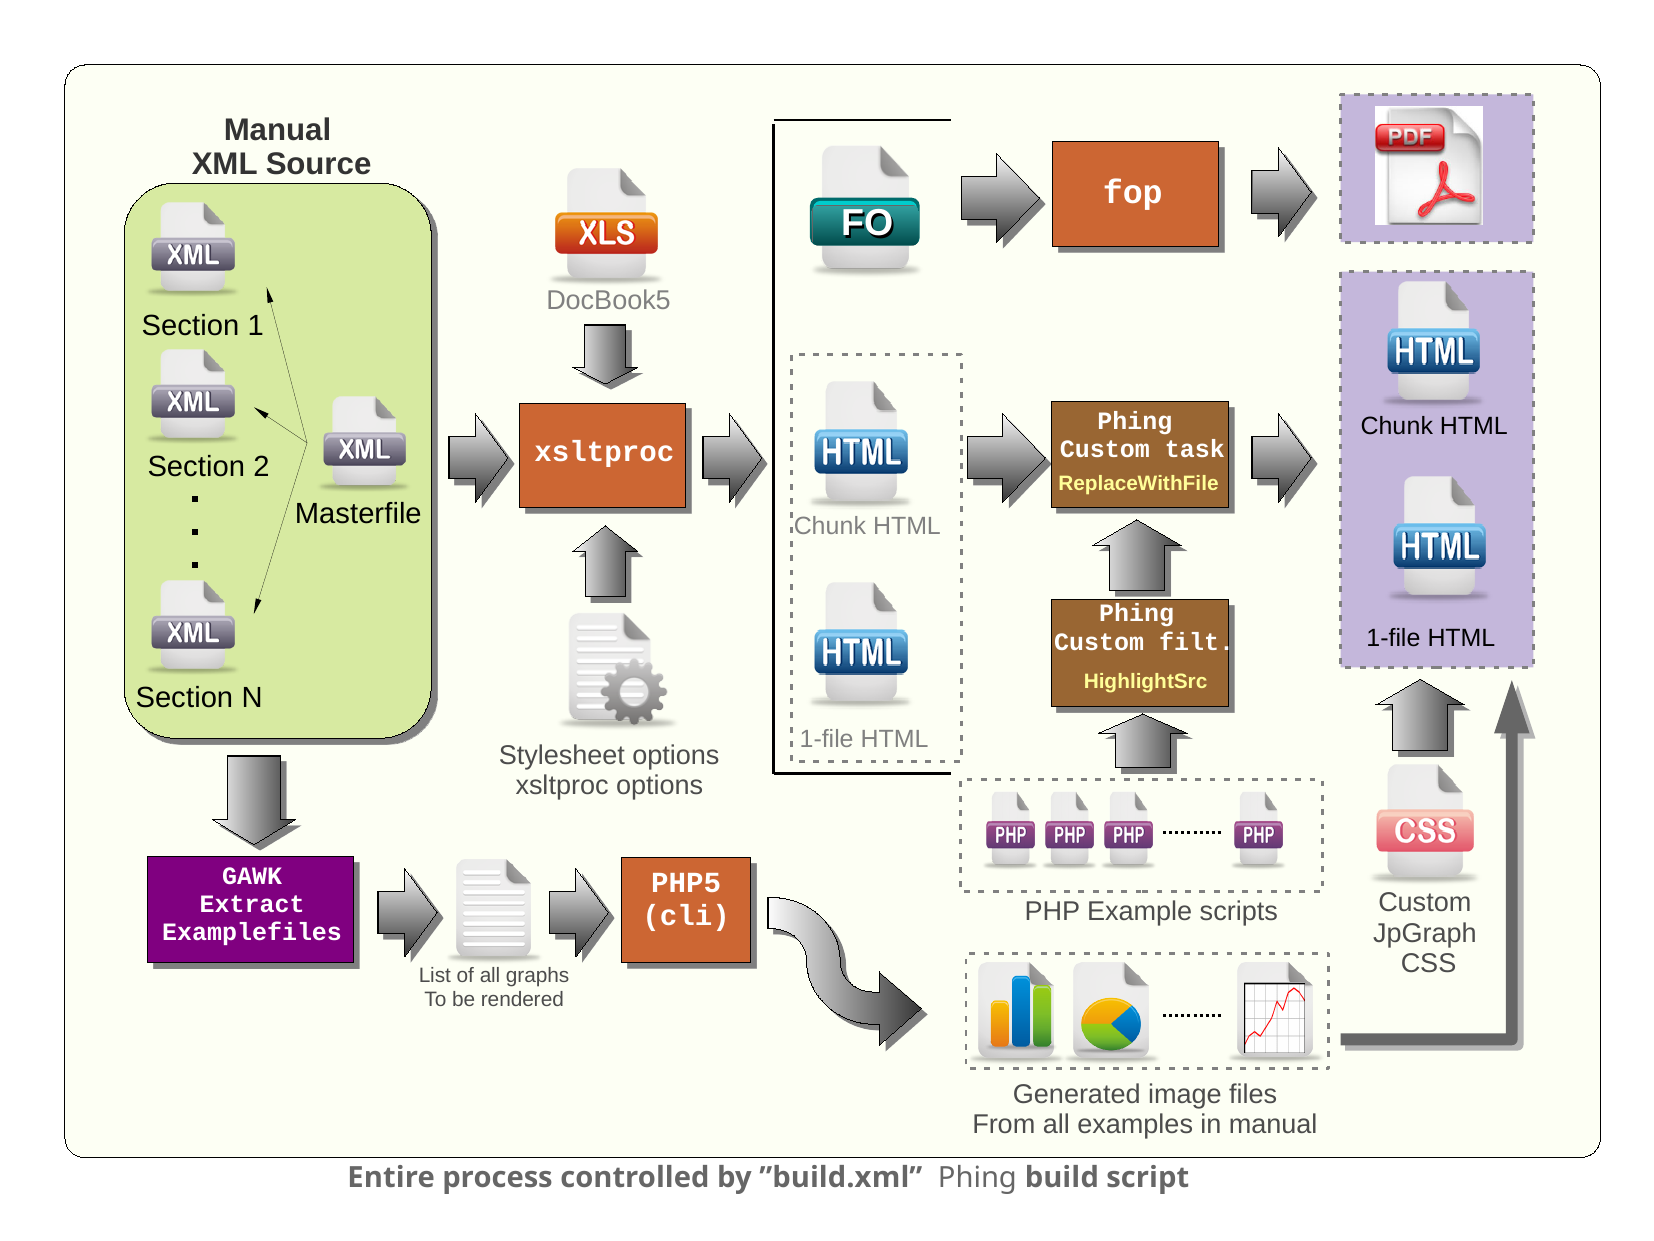

Manual
XML Source
fop
FO
FO
DocBook5
Section 1
Phing
Custom task
Chunk HTML
xsltproc
Section 2
ReplaceWithFile
Masterfile
Chunk HTML
Phing
Custom filt.
1-file HTML
HighlightSrc
Section N
1-file HTML
Stylesheet options
xsltproc options
GAWK
Extract
Examplefiles
PHP5
(cli)
Custom
JpGraph
CSS
PHP Example scripts
List of all graphs
To be rendered
Generated image files
From all examples in manual
Entire process controlled by ”build.xml” Phing build script